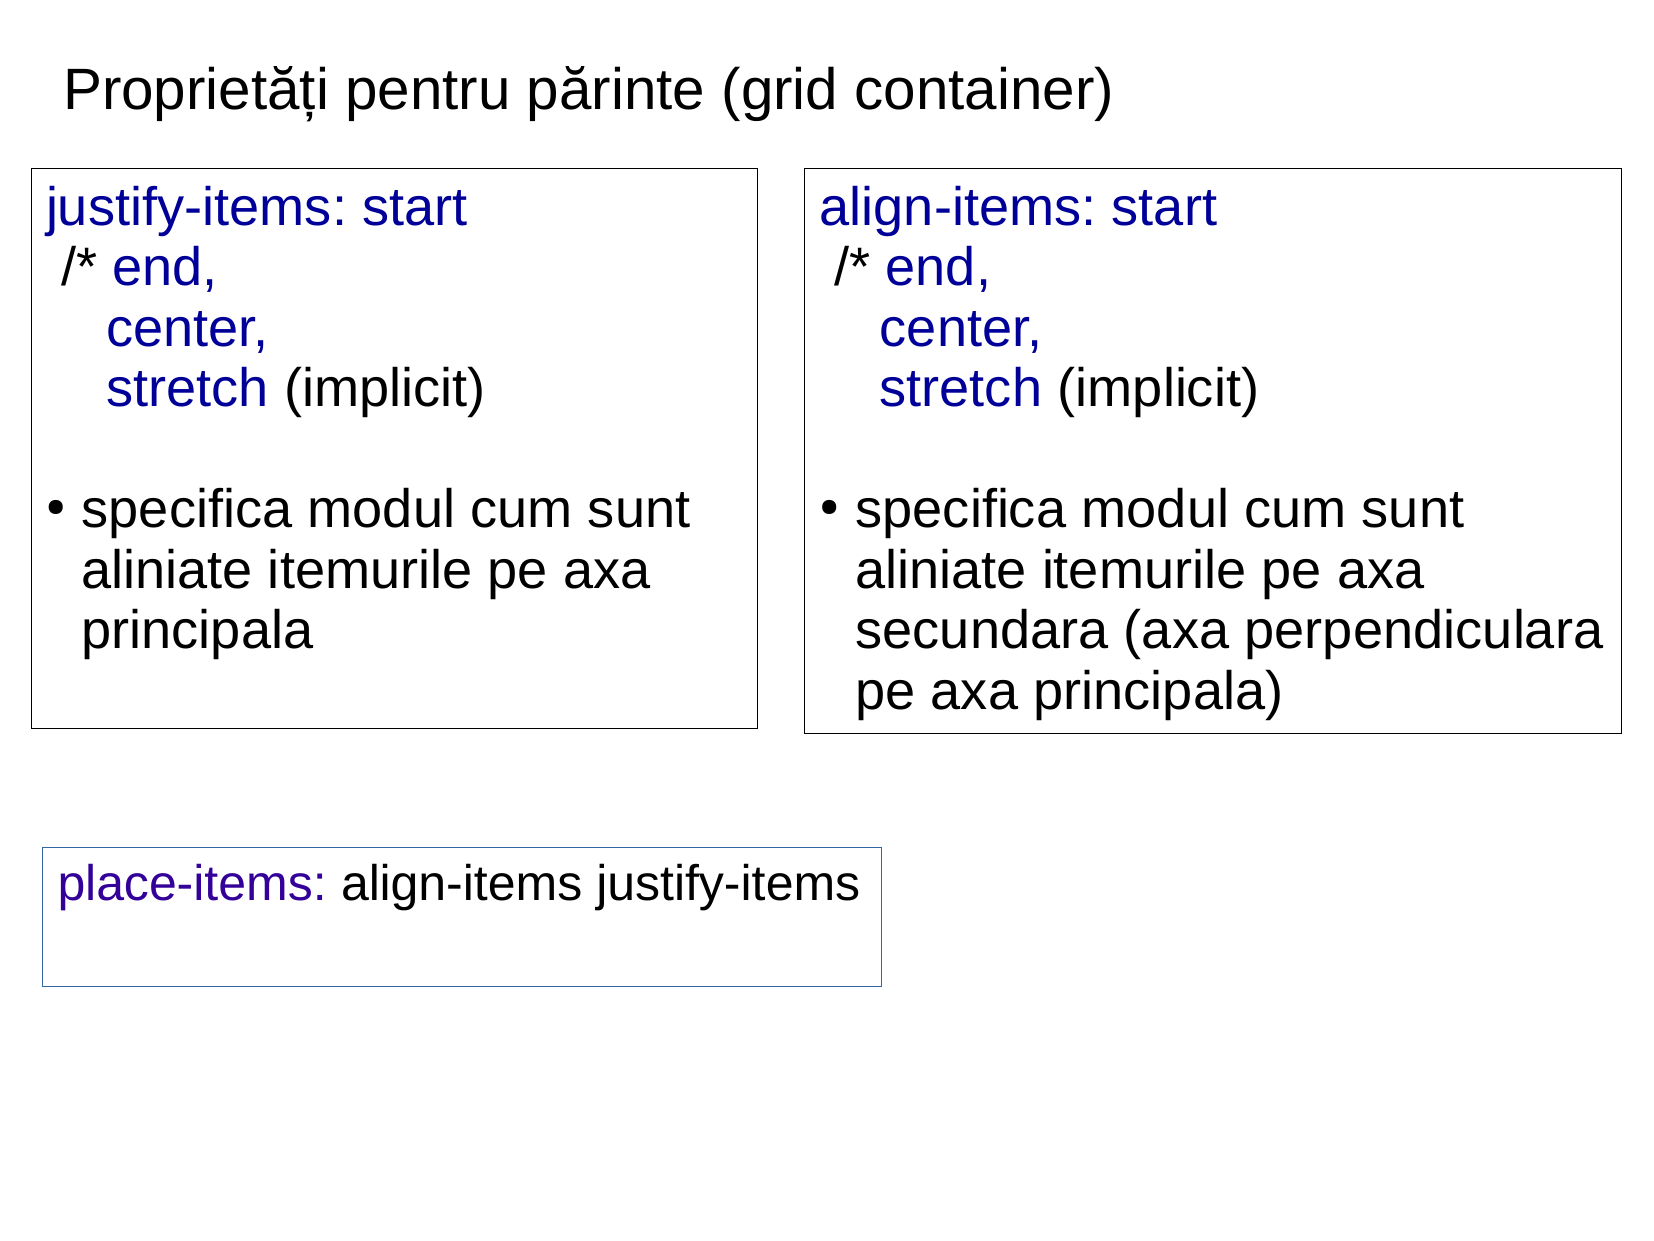

Proprietăți pentru părinte (grid container)
align-items: start
 /* end,
 center,
 stretch (implicit)
specifica modul cum sunt aliniate itemurile pe axa
secundara (axa perpendiculara
pe axa principala)
justify-items: start
 /* end,
 center,
 stretch (implicit)
specifica modul cum sunt aliniate itemurile pe axa
principala
place-items: align-items justify-items